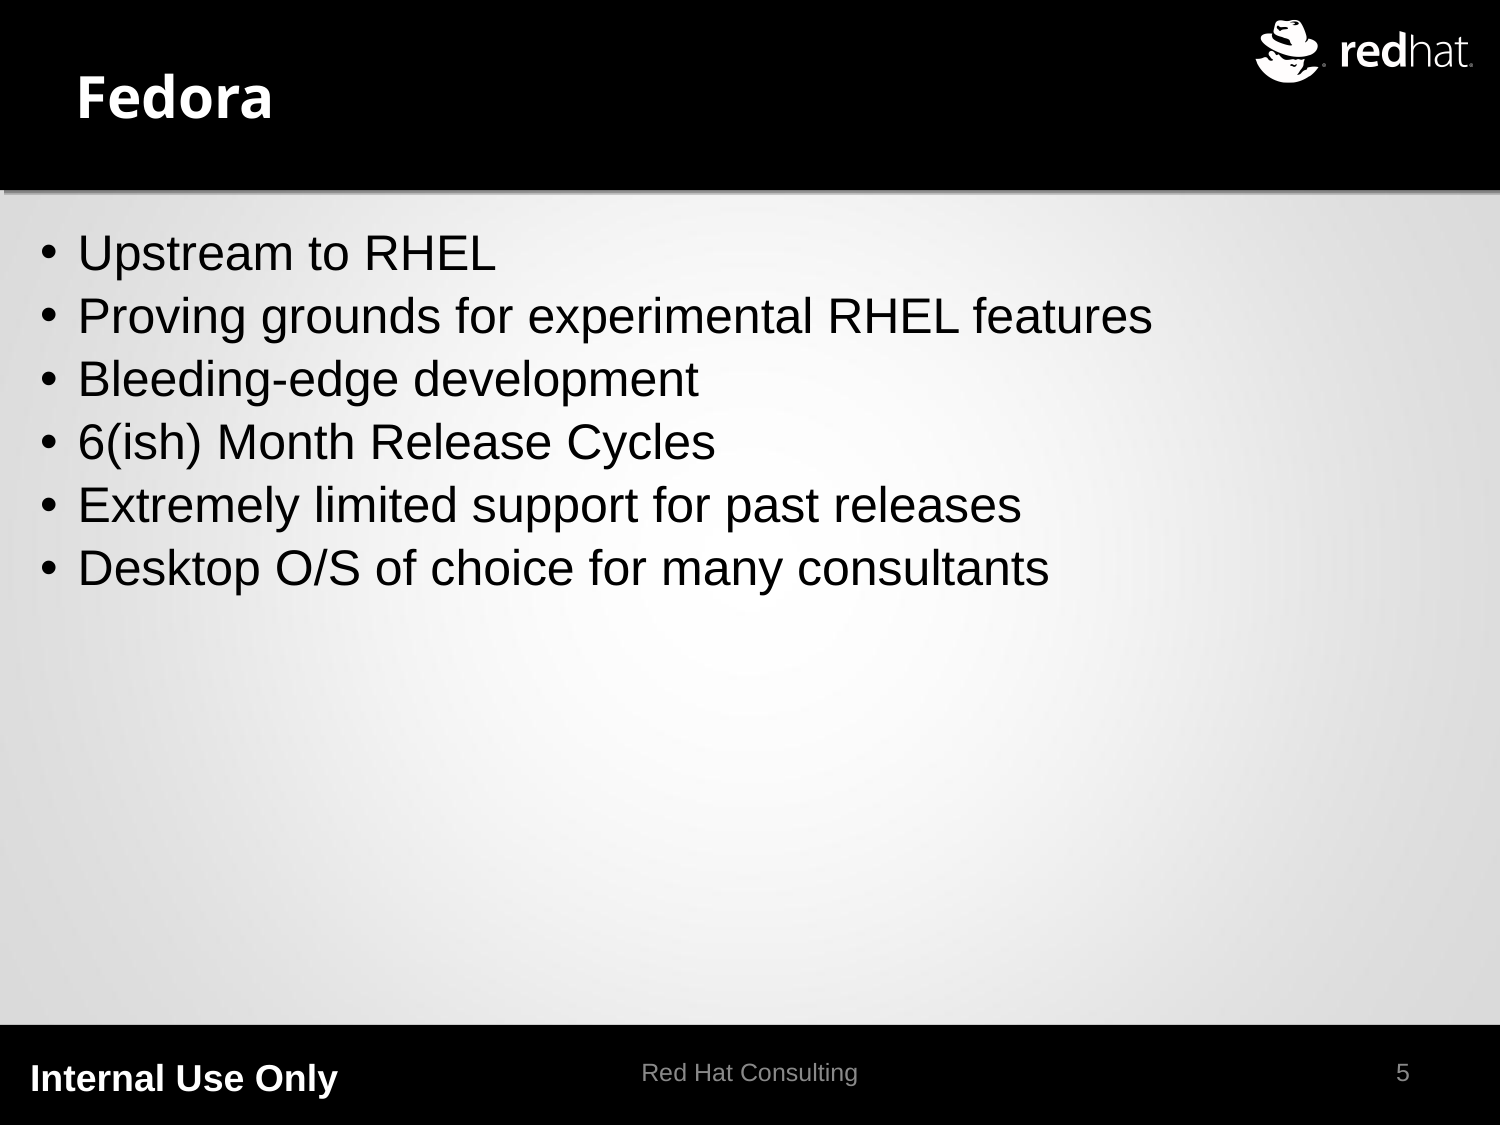

# Fedora
Upstream to RHEL
Proving grounds for experimental RHEL features
Bleeding-edge development
6(ish) Month Release Cycles
Extremely limited support for past releases
Desktop O/S of choice for many consultants
Red Hat Consulting